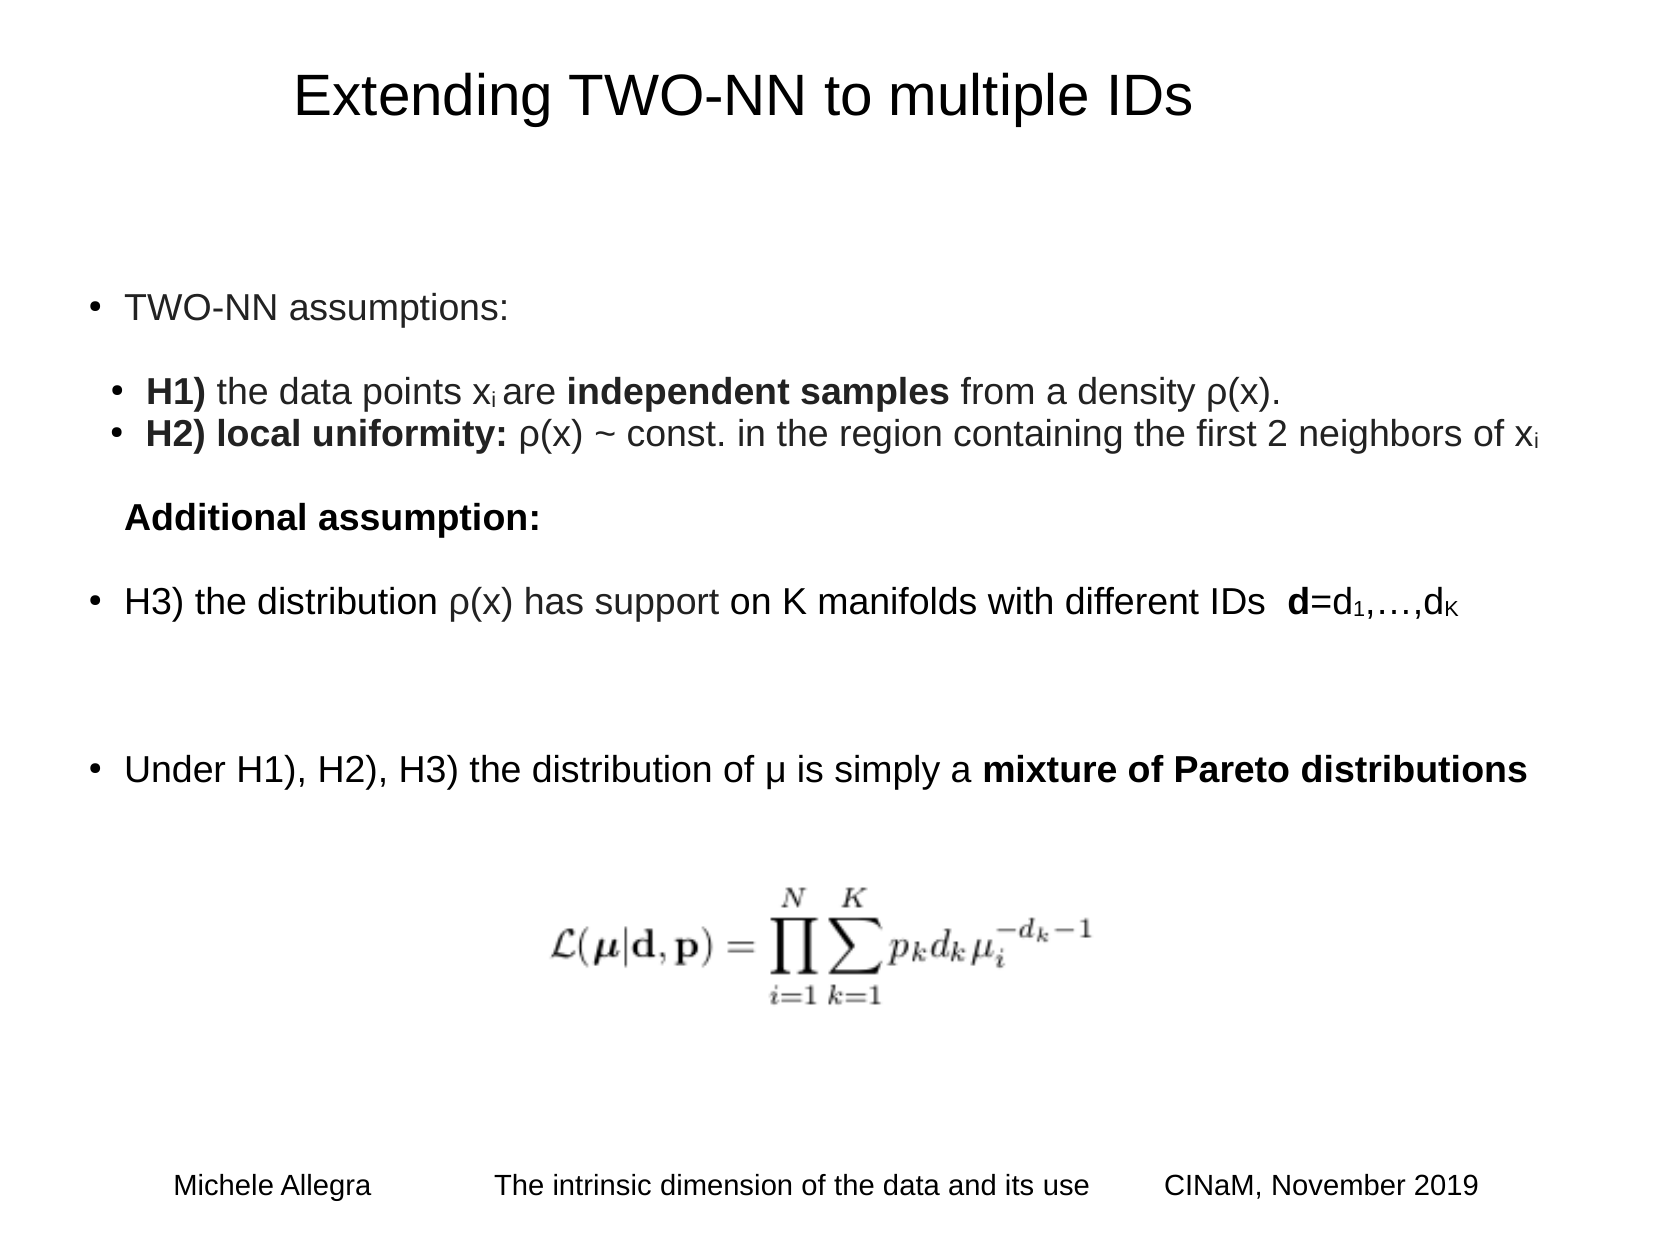

# Extending TWO-NN to multiple IDs
TWO-NN assumptions:
H1) the data points xi are independent samples from a density ρ(x).
H2) local uniformity: ρ(x) ~ const. in the region containing the first 2 neighbors of xi
Additional assumption:
H3) the distribution ρ(x) has support on K manifolds with different IDs d=d1,…,dK
Under H1), H2), H3) the distribution of μ is simply a mixture of Pareto distributions
Michele Allegra The intrinsic dimension of the data and its use CINaM, November 2019